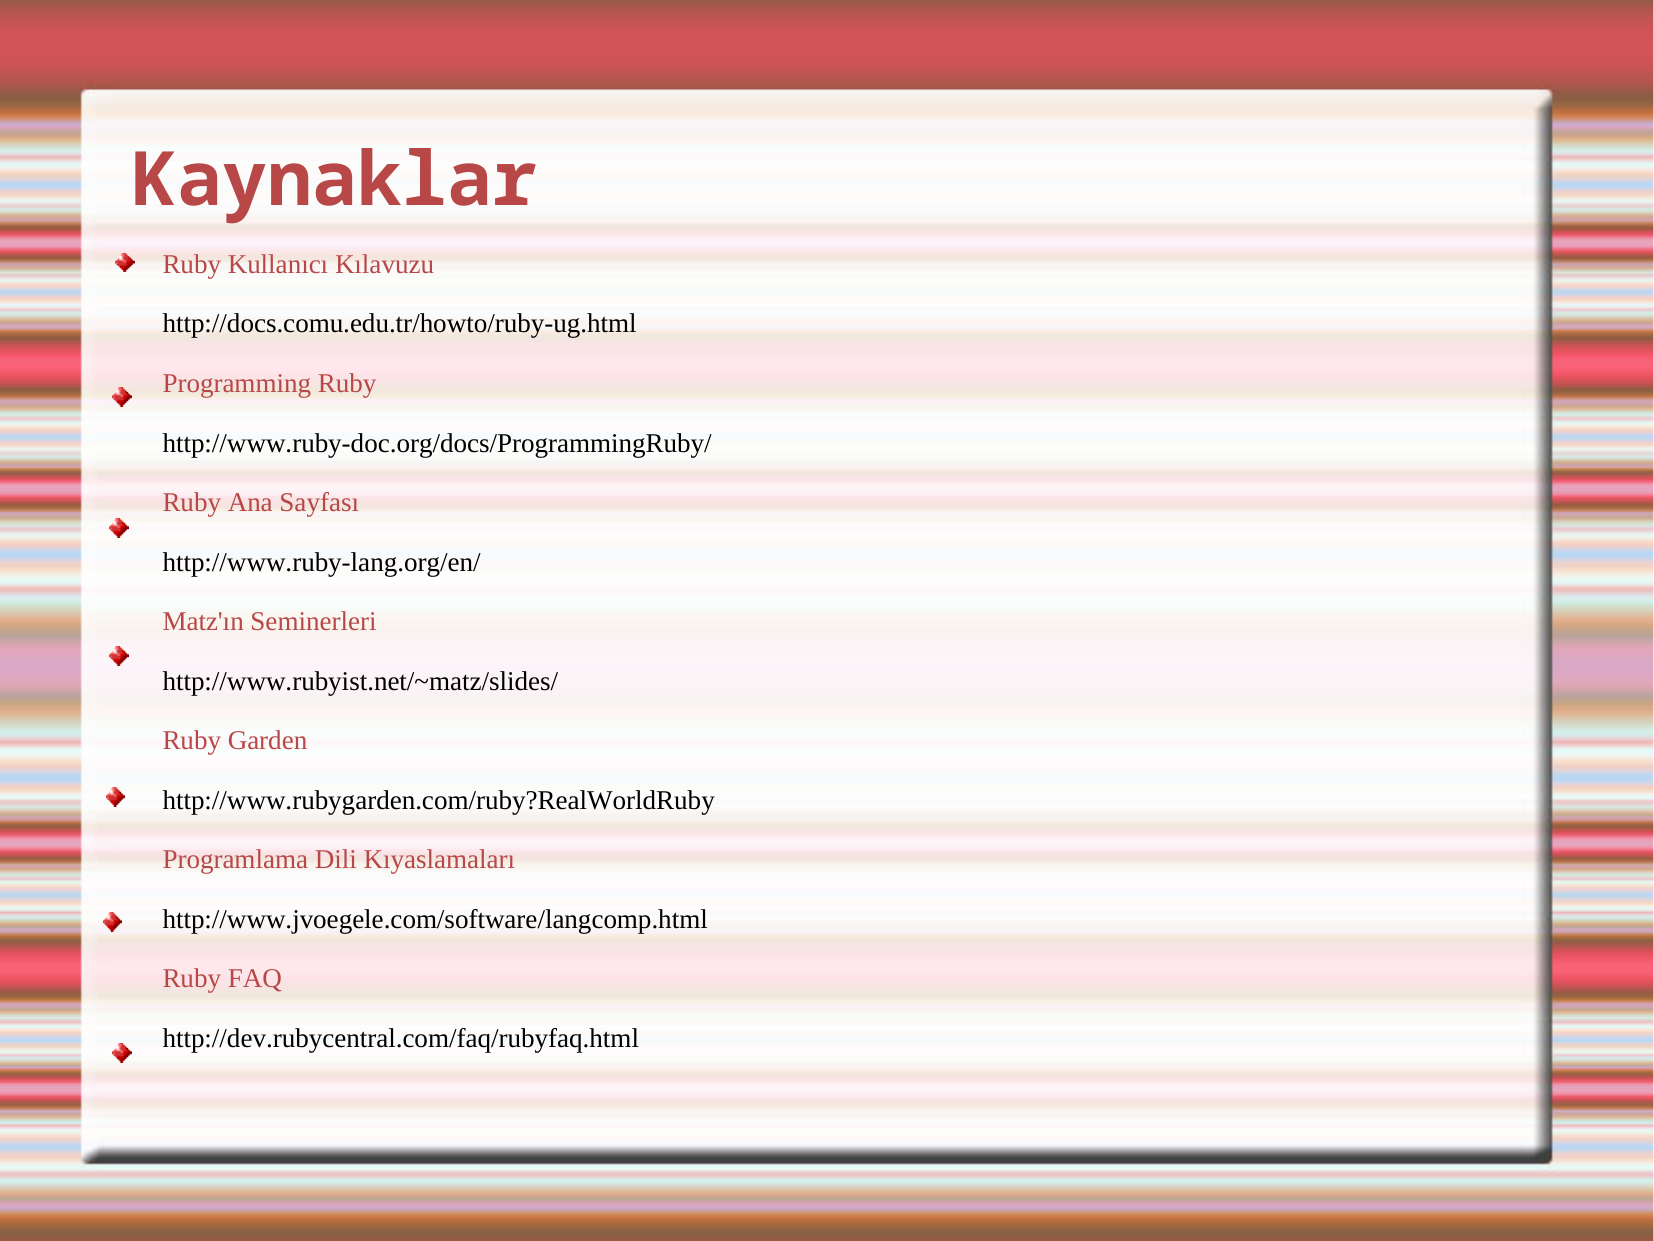

Kaynaklar
Ruby Kullanıcı Kılavuzu
http://docs.comu.edu.tr/howto/ruby-ug.html
Programming Ruby
http://www.ruby-doc.org/docs/ProgrammingRuby/
Ruby Ana Sayfası
http://www.ruby-lang.org/en/
Matz'ın Seminerleri
http://www.rubyist.net/~matz/slides/
Ruby Garden
http://www.rubygarden.com/ruby?RealWorldRuby
Programlama Dili Kıyaslamaları
http://www.jvoegele.com/software/langcomp.html
Ruby FAQ
http://dev.rubycentral.com/faq/rubyfaq.html